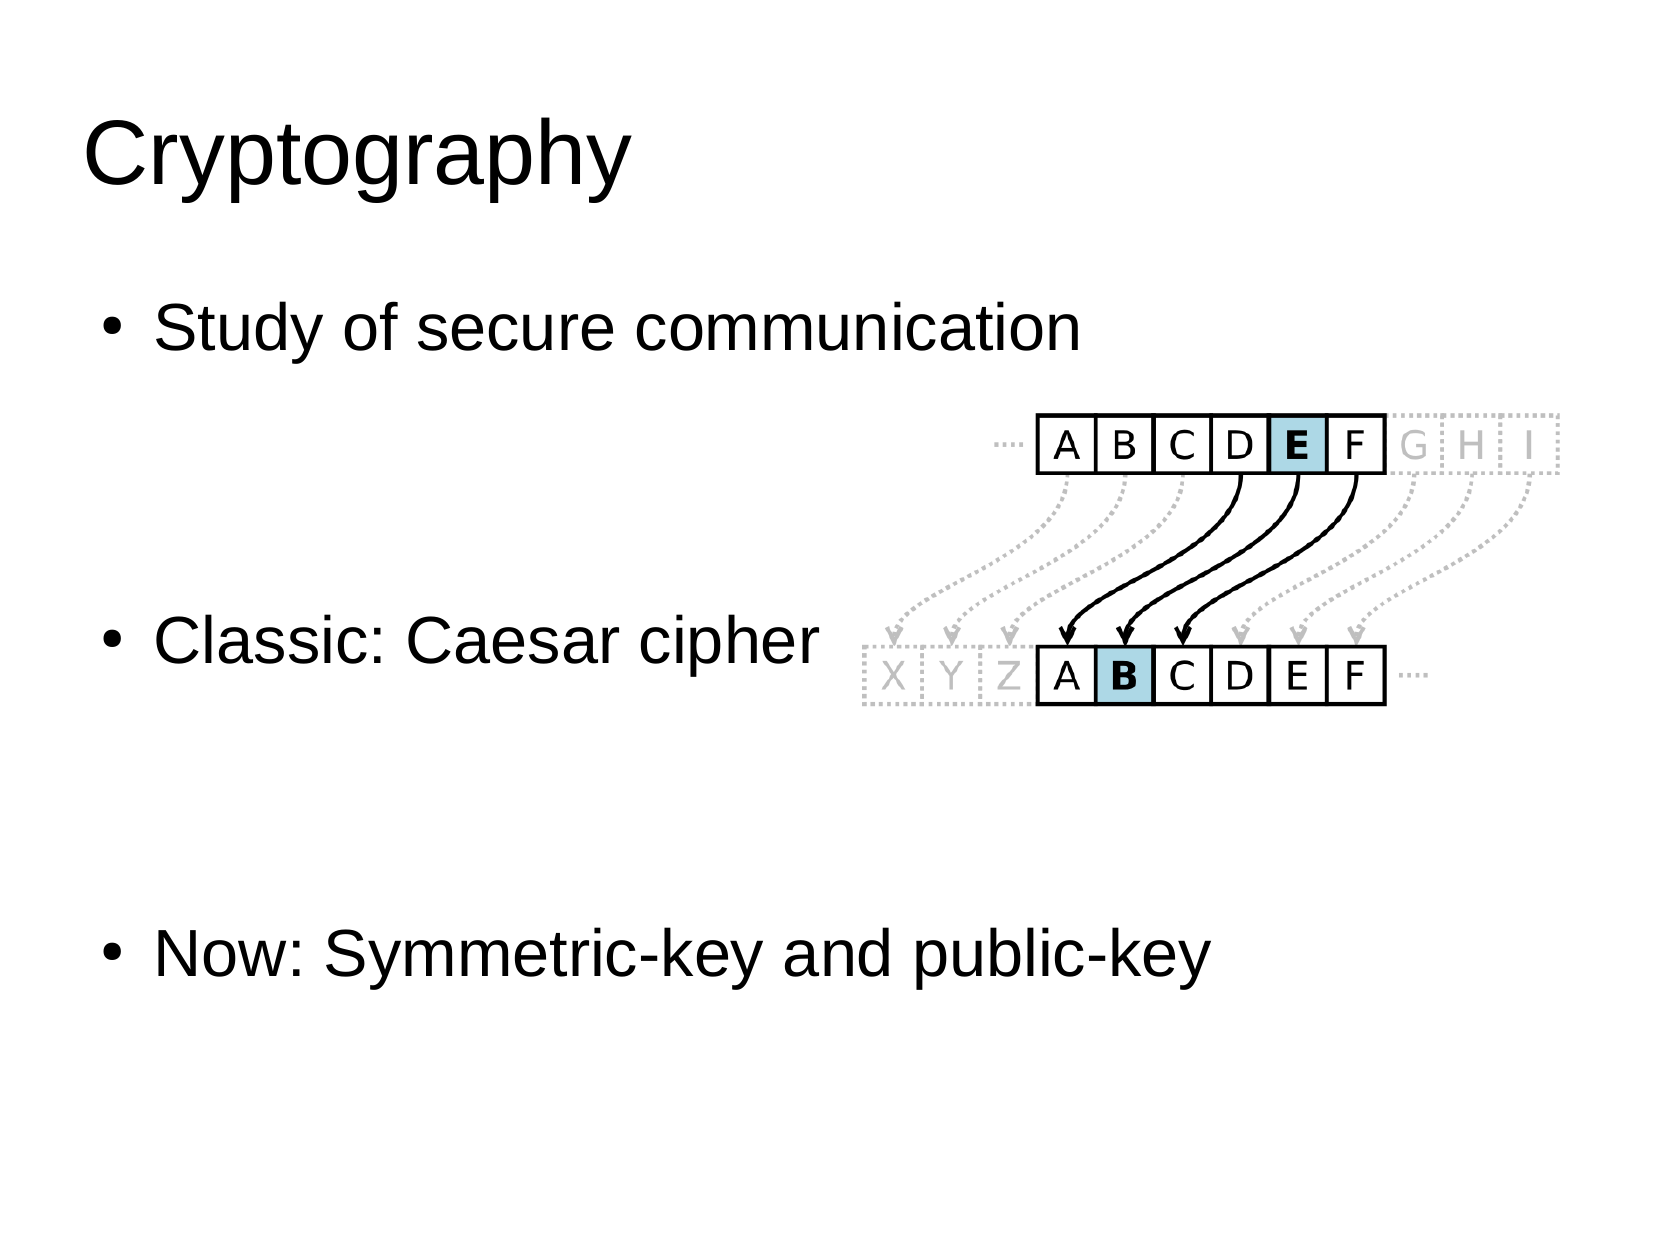

# Cryptography
Study of secure communication
Classic: Caesar cipher
Now: Symmetric-key and public-key